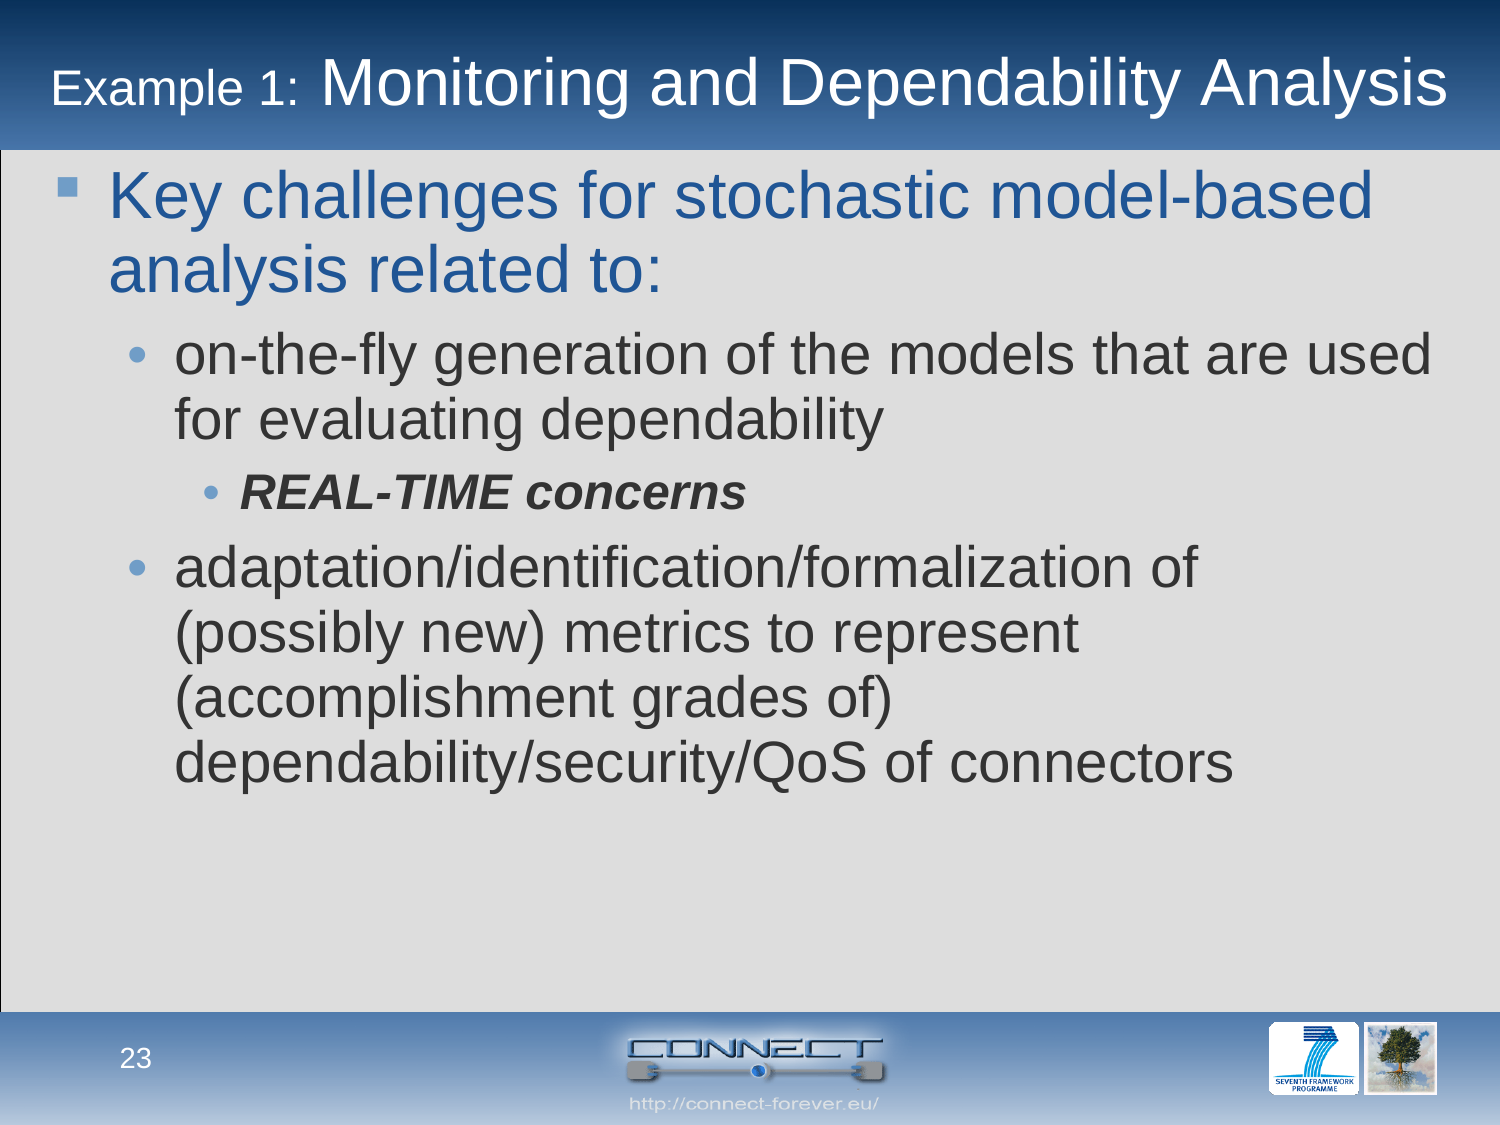

# Example 1: Monitoring and Dependability Analysis
Key challenges for stochastic model-based analysis related to:
on-the-fly generation of the models that are used for evaluating dependability
REAL-TIME concerns
adaptation/identification/formalization of (possibly new) metrics to represent (accomplishment grades of) dependability/security/QoS of connectors
23